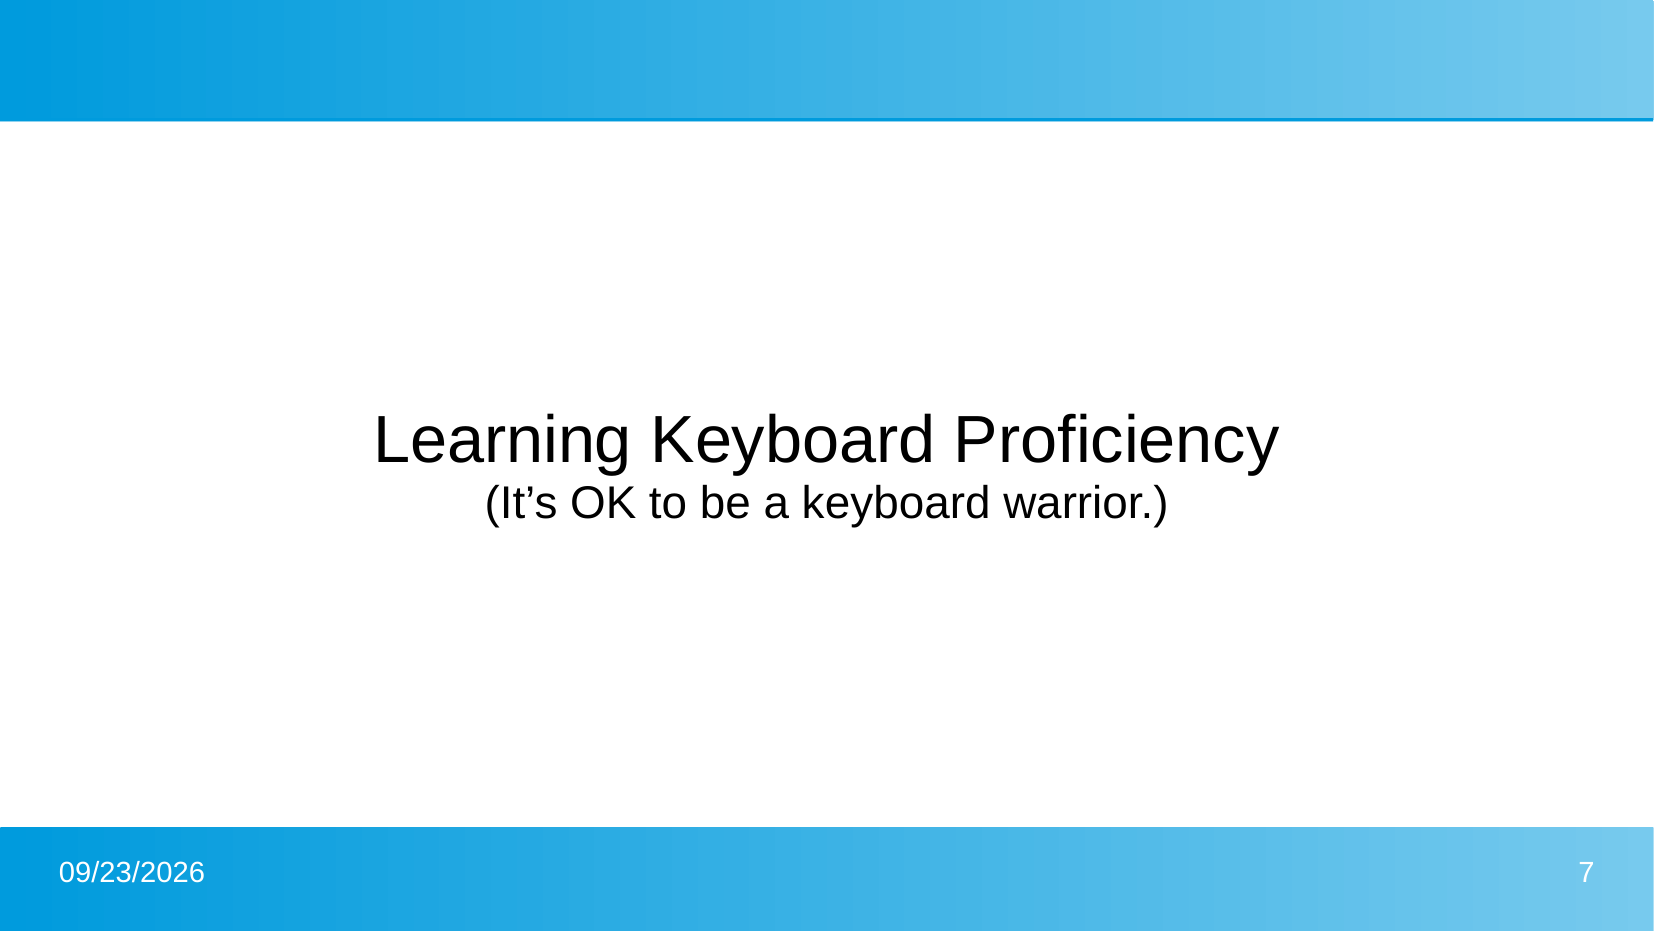

# Learning Keyboard Proficiency
(It’s OK to be a keyboard warrior.)
7